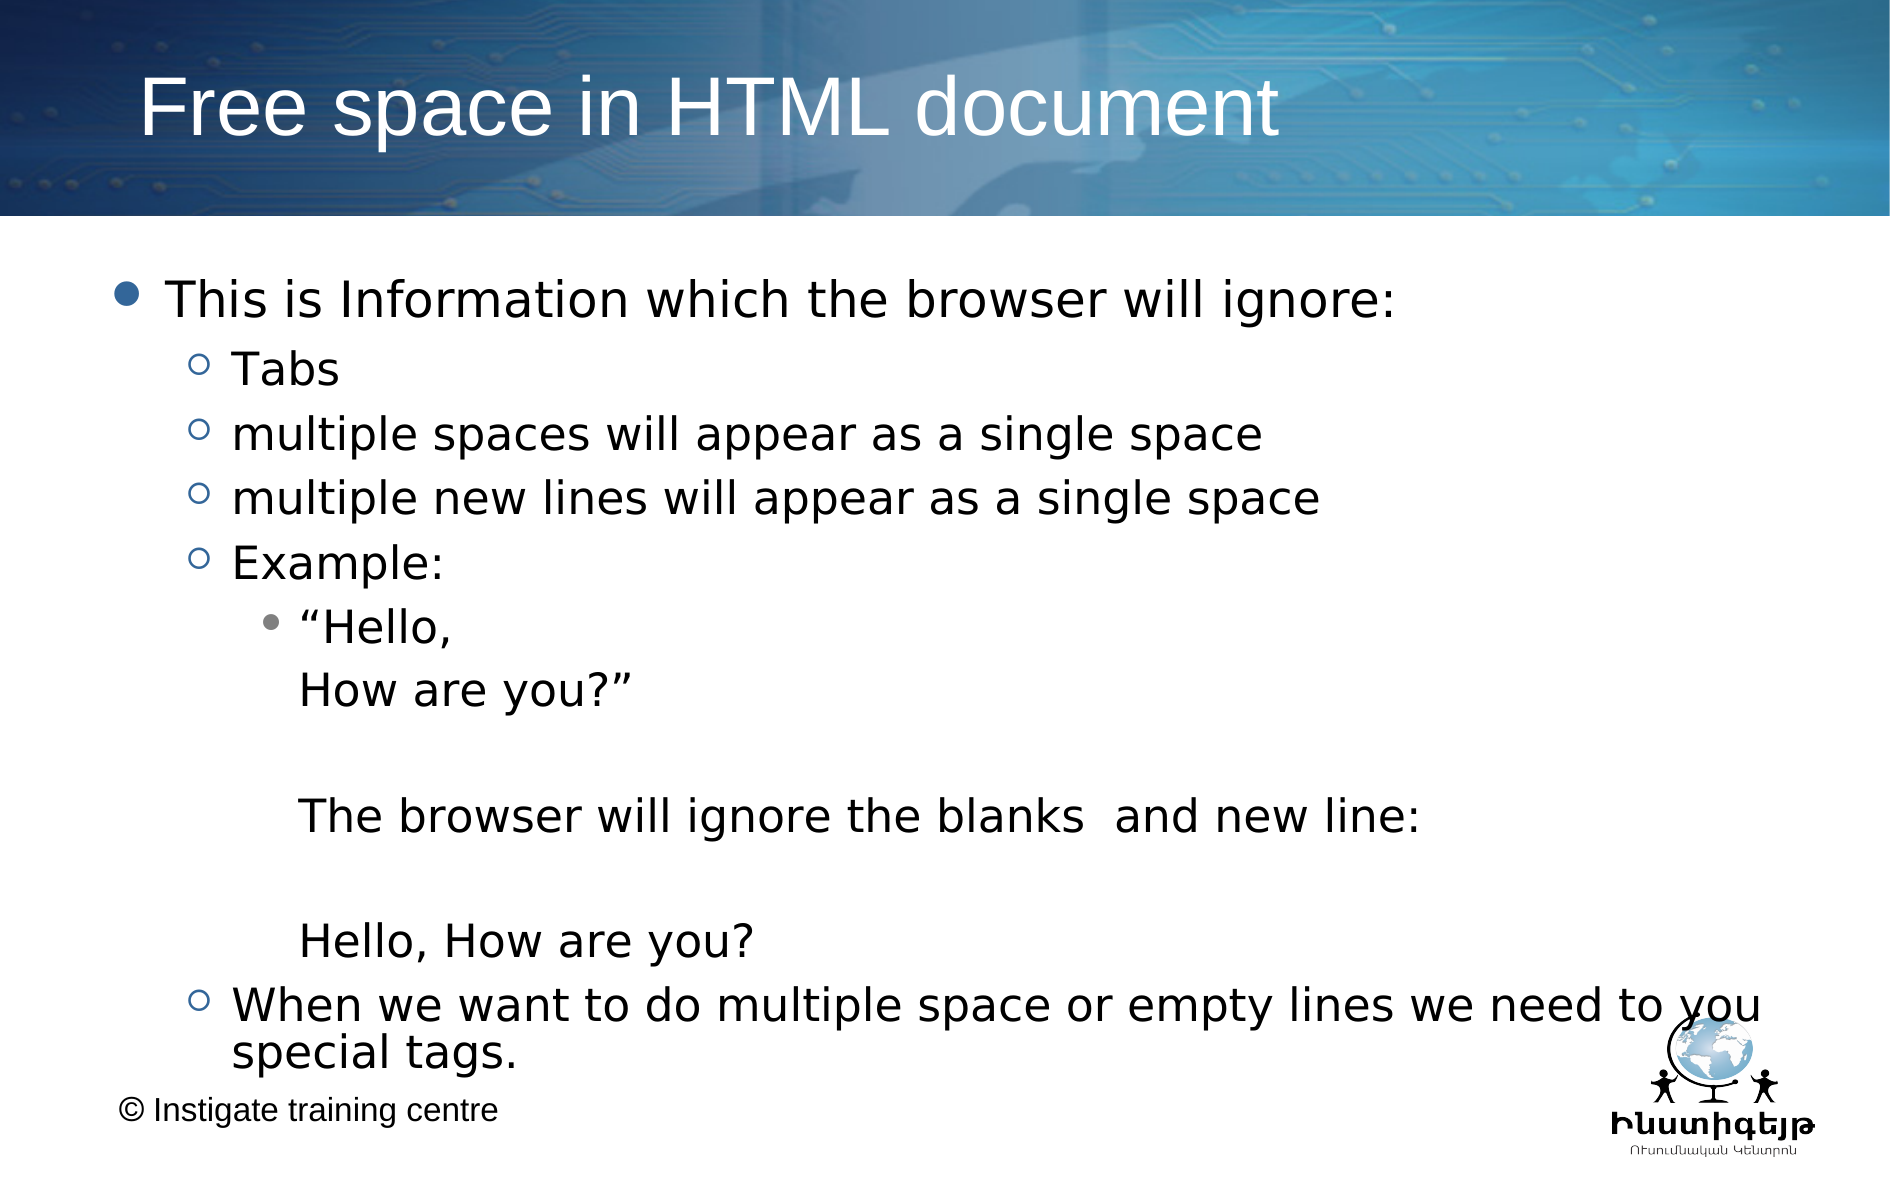

Free space in HTML document
# This is Information which the browser will ignore:
Tabs
multiple spaces will appear as a single space
multiple new lines will appear as a single space
Example:
“Hello,
How are you?”
The browser will ignore the blanks and new line:
Hello, How are you?
When we want to do multiple space or empty lines we need to you special tags.